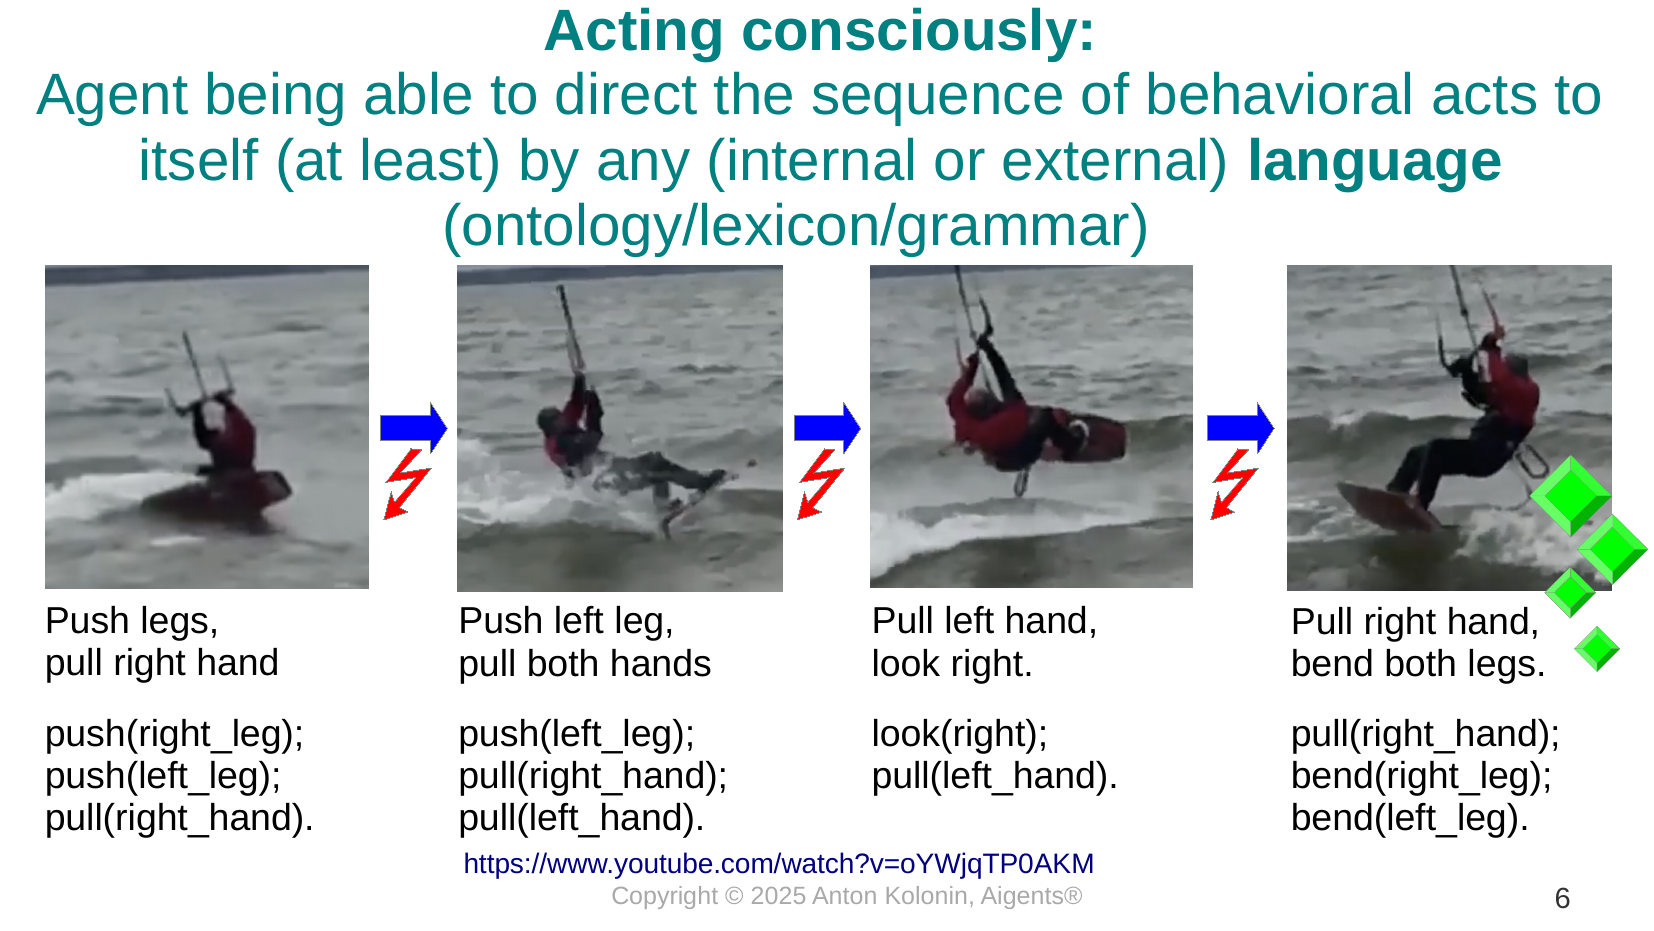

Acting consciously:
Agent being able to direct the sequence of behavioral acts to itself (at least) by any (internal or external) language (ontology/lexicon/grammar)
Push legs,
pull right hand
Push left leg,
pull both hands
Pull left hand,
look right.
Pull right hand,
bend both legs.
push(right_leg);
push(left_leg);
pull(right_hand).
push(left_leg);
pull(right_hand);
pull(left_hand).
look(right);
pull(left_hand).
pull(right_hand);
bend(right_leg);
bend(left_leg).
https://www.youtube.com/watch?v=oYWjqTP0AKM
Copyright © 2025 Anton Kolonin, Aigents®
6